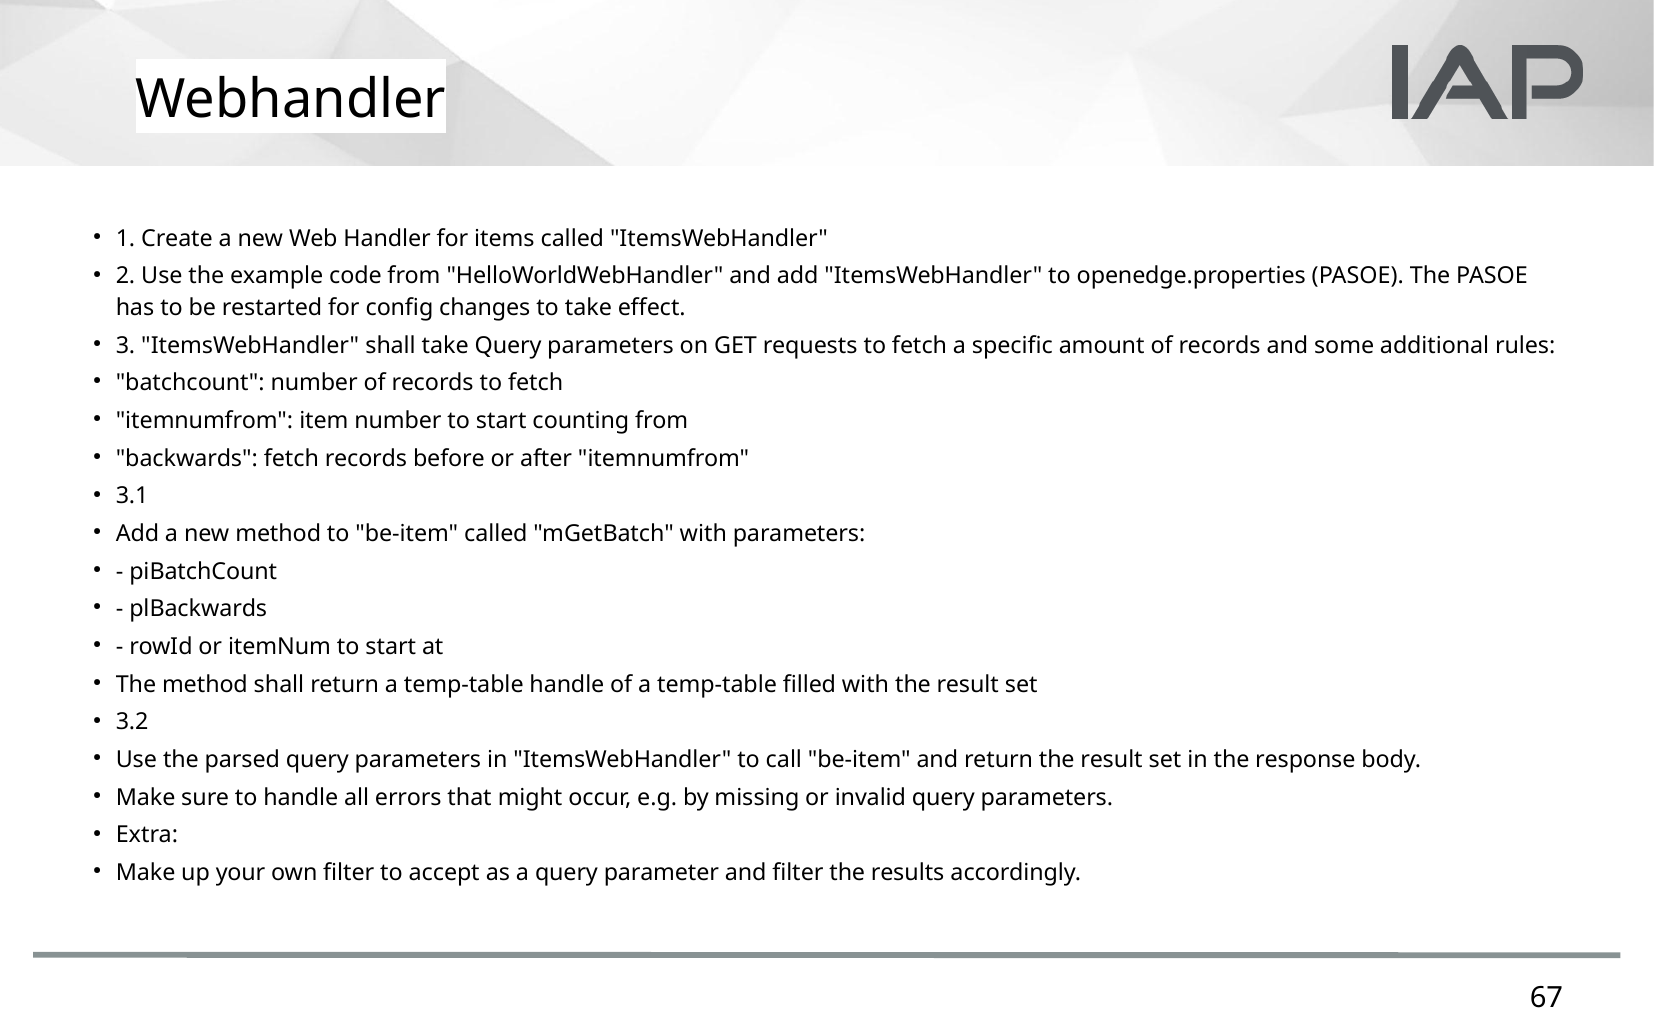

# Webhandler
1. Create a new Web Handler for items called "ItemsWebHandler"
2. Use the example code from "HelloWorldWebHandler" and add "ItemsWebHandler" to openedge.properties (PASOE). The PASOE has to be restarted for config changes to take effect.
3. "ItemsWebHandler" shall take Query parameters on GET requests to fetch a specific amount of records and some additional rules:
"batchcount": number of records to fetch
"itemnumfrom": item number to start counting from
"backwards": fetch records before or after "itemnumfrom"
3.1
Add a new method to "be-item" called "mGetBatch" with parameters:
- piBatchCount
- plBackwards
- rowId or itemNum to start at
The method shall return a temp-table handle of a temp-table filled with the result set
3.2
Use the parsed query parameters in "ItemsWebHandler" to call "be-item" and return the result set in the response body.
Make sure to handle all errors that might occur, e.g. by missing or invalid query parameters.
Extra:
Make up your own filter to accept as a query parameter and filter the results accordingly.
67